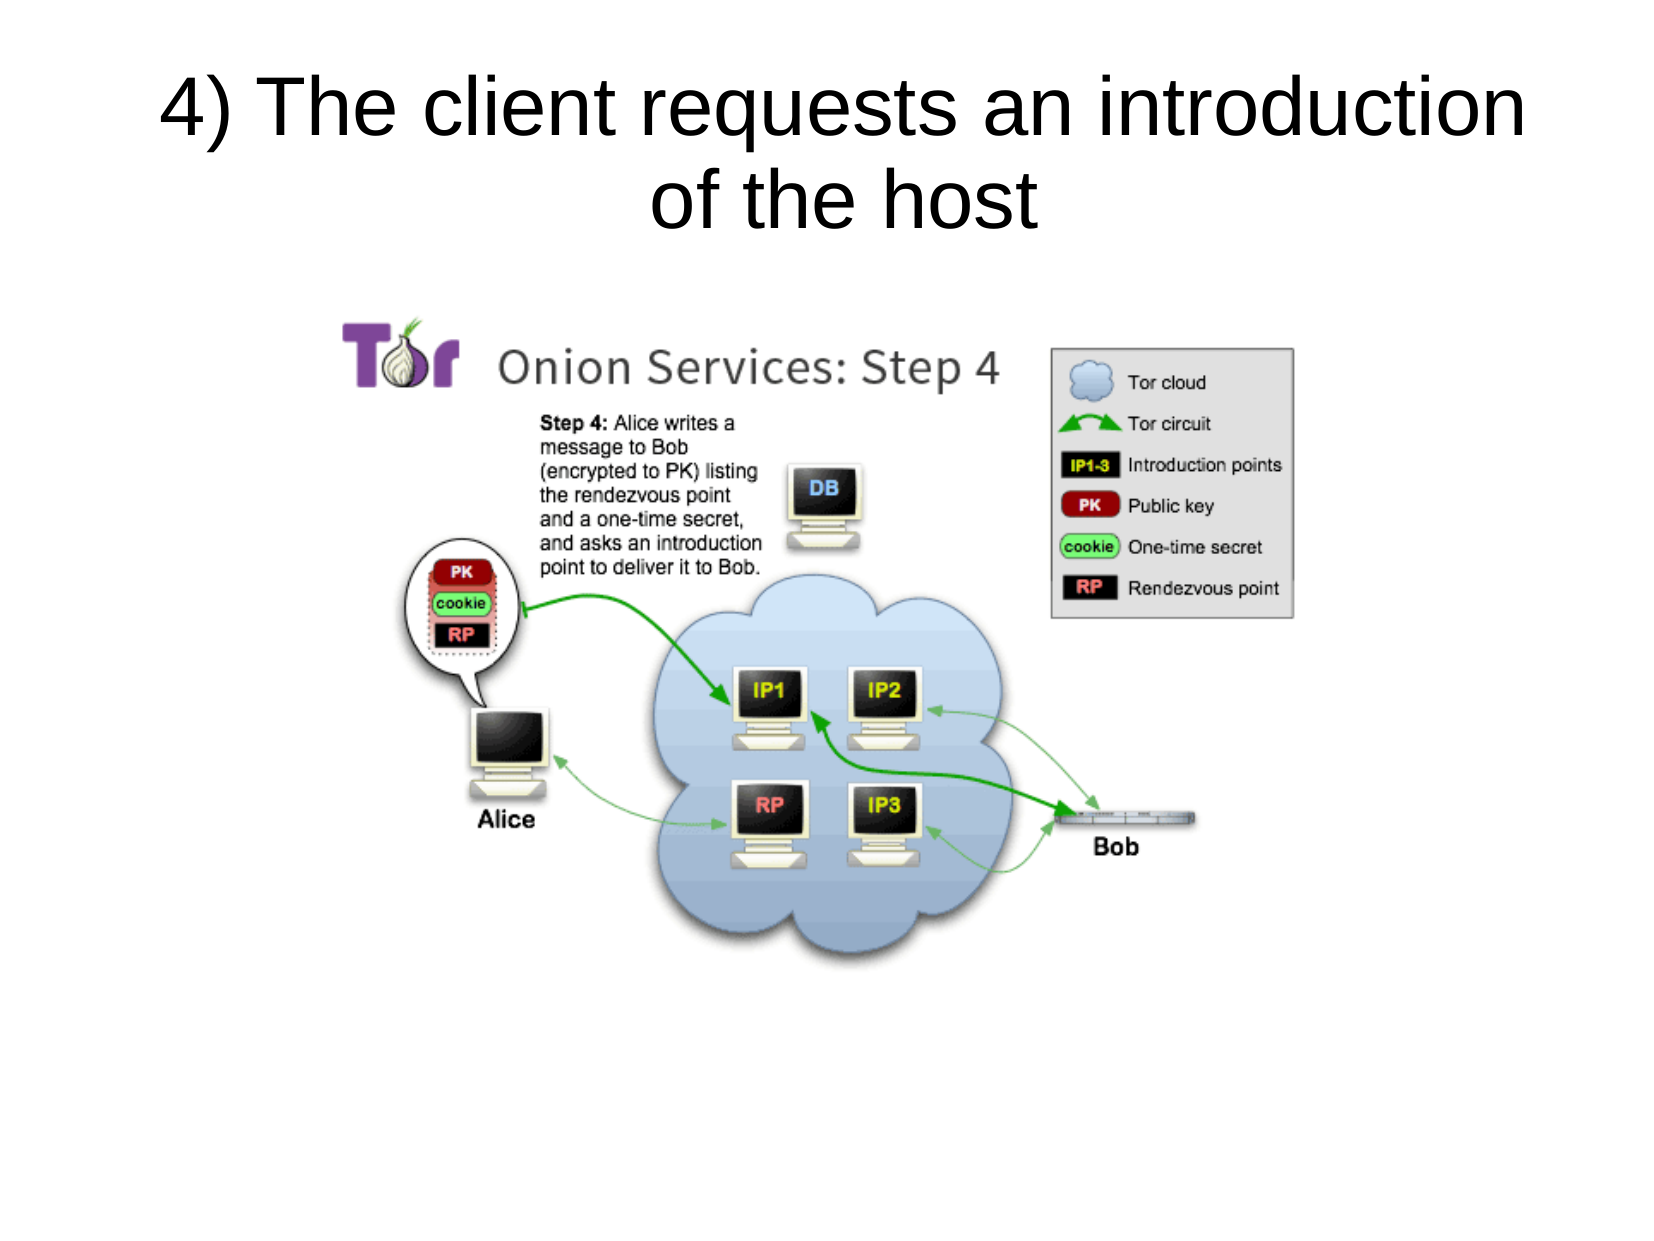

# 4) The client requests an introduction of the host